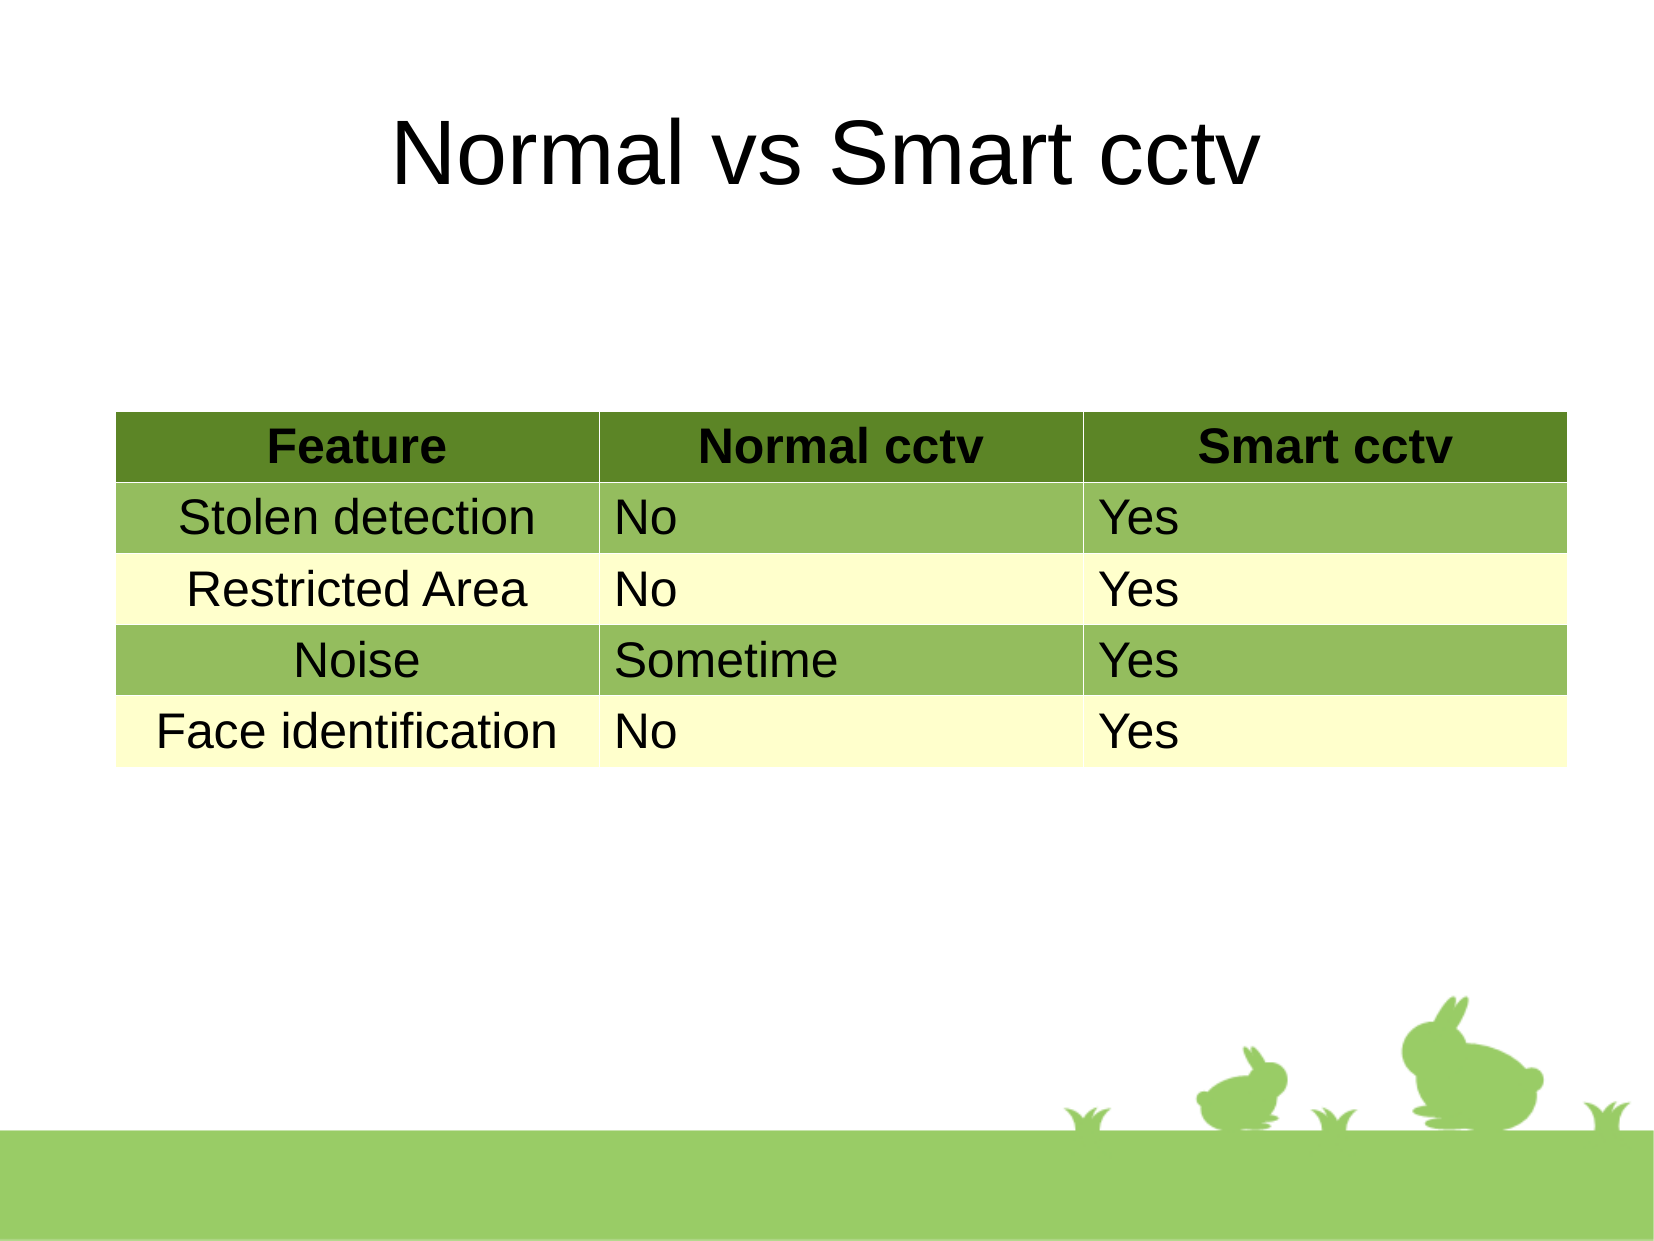

# Normal vs Smart cctv
| Feature | Normal cctv | Smart cctv |
| --- | --- | --- |
| Stolen detection | No | Yes |
| Restricted Area | No | Yes |
| Noise | Sometime | Yes |
| Face identification | No | Yes |